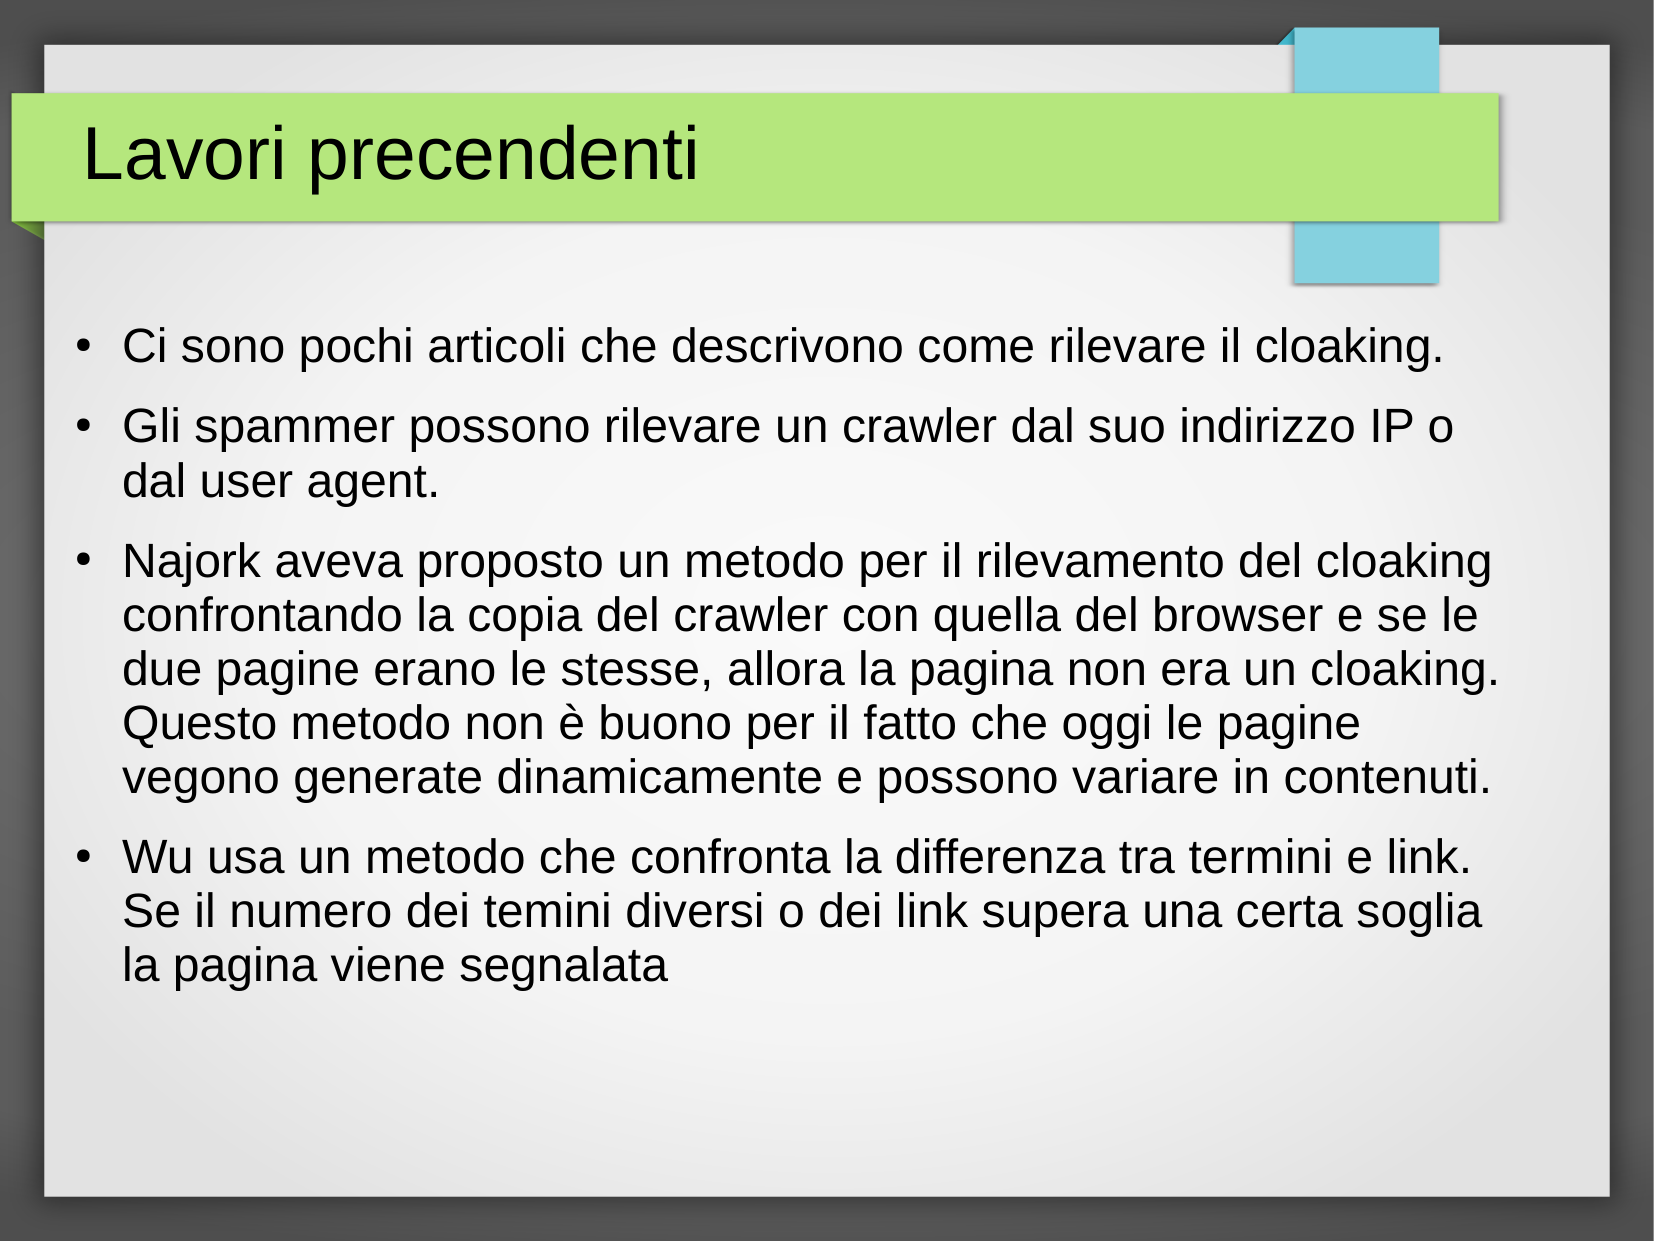

# Lavori precendenti
Ci sono pochi articoli che descrivono come rilevare il cloaking.
Gli spammer possono rilevare un crawler dal suo indirizzo IP o dal user agent.
Najork aveva proposto un metodo per il rilevamento del cloaking confrontando la copia del crawler con quella del browser e se le due pagine erano le stesse, allora la pagina non era un cloaking. Questo metodo non è buono per il fatto che oggi le pagine vegono generate dinamicamente e possono variare in contenuti.
Wu usa un metodo che confronta la differenza tra termini e link. Se il numero dei temini diversi o dei link supera una certa soglia la pagina viene segnalata